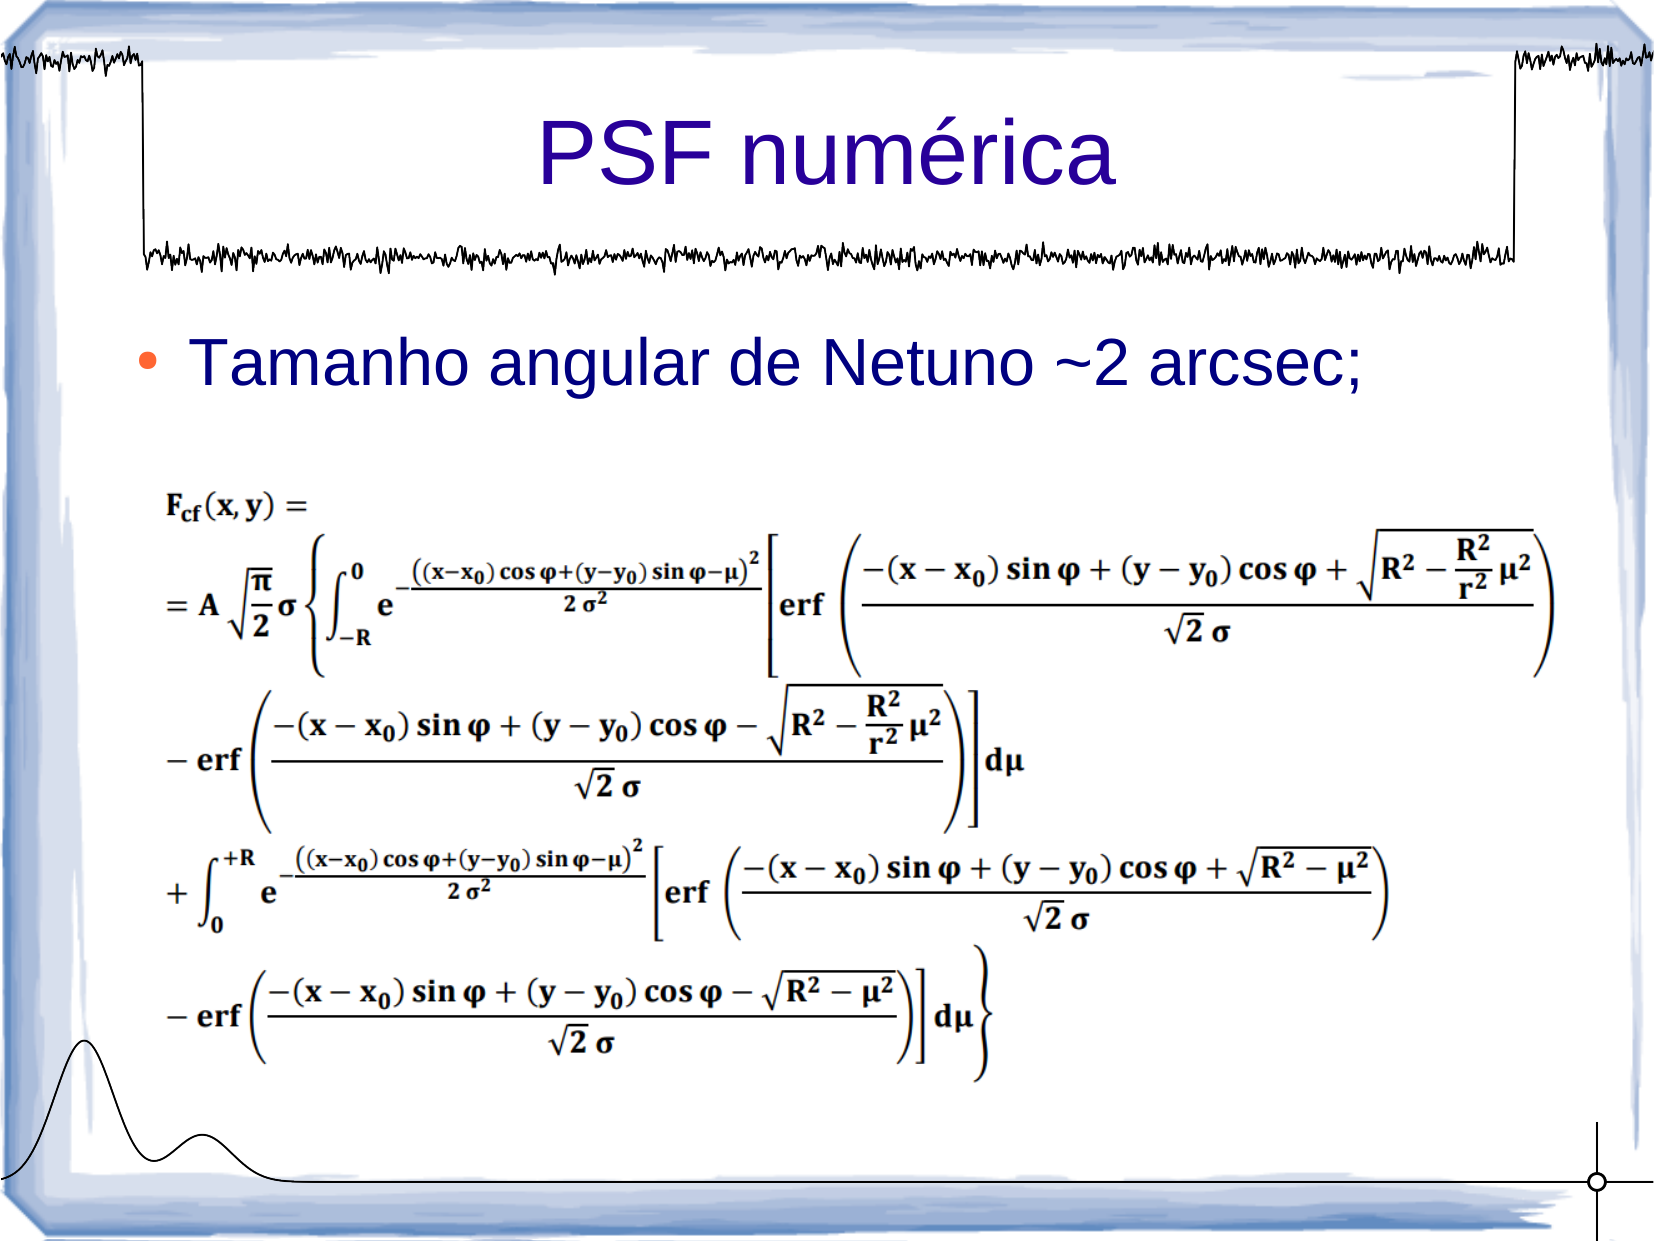

# PSF numérica
Tamanho angular de Netuno ~2 arcsec;